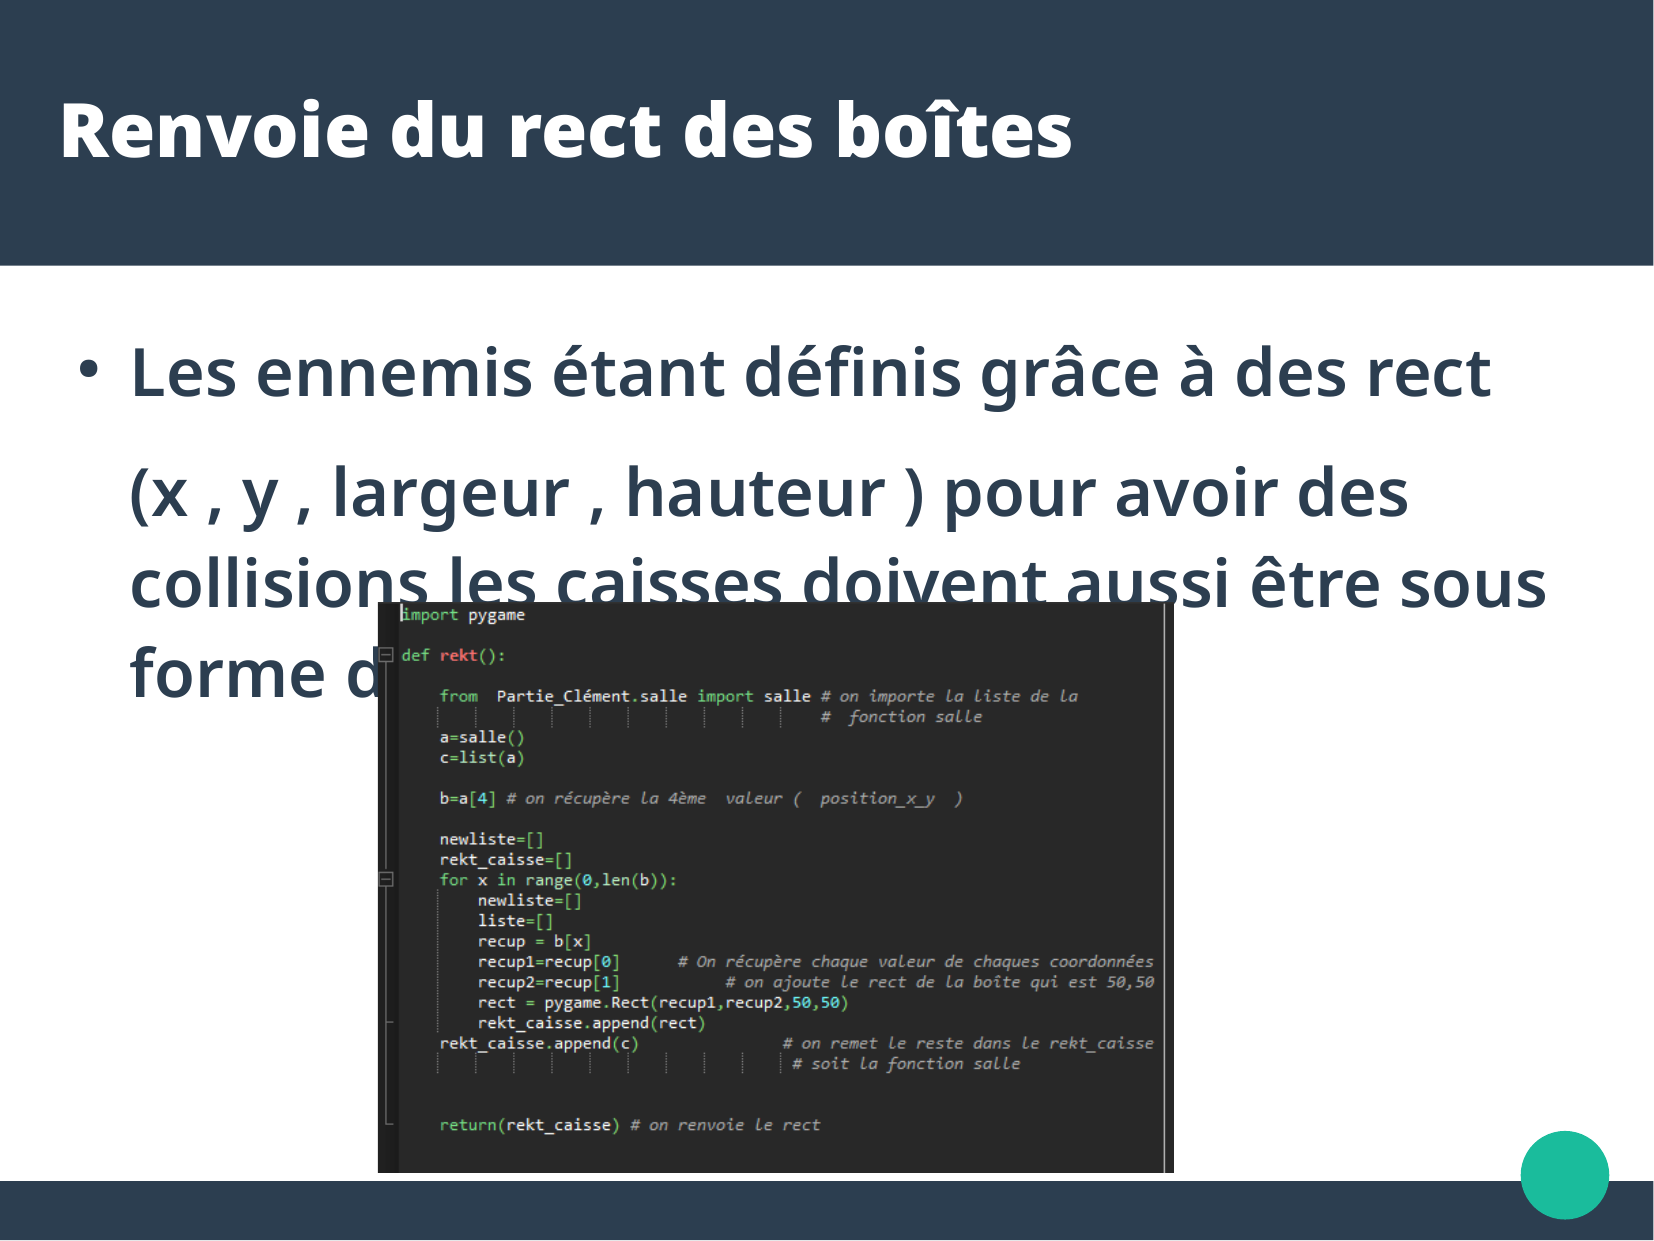

# Renvoie du rect des boîtes
Les ennemis étant définis grâce à des rect
(x , y , largeur , hauteur ) pour avoir des collisions les caisses doivent aussi être sous forme de rect :